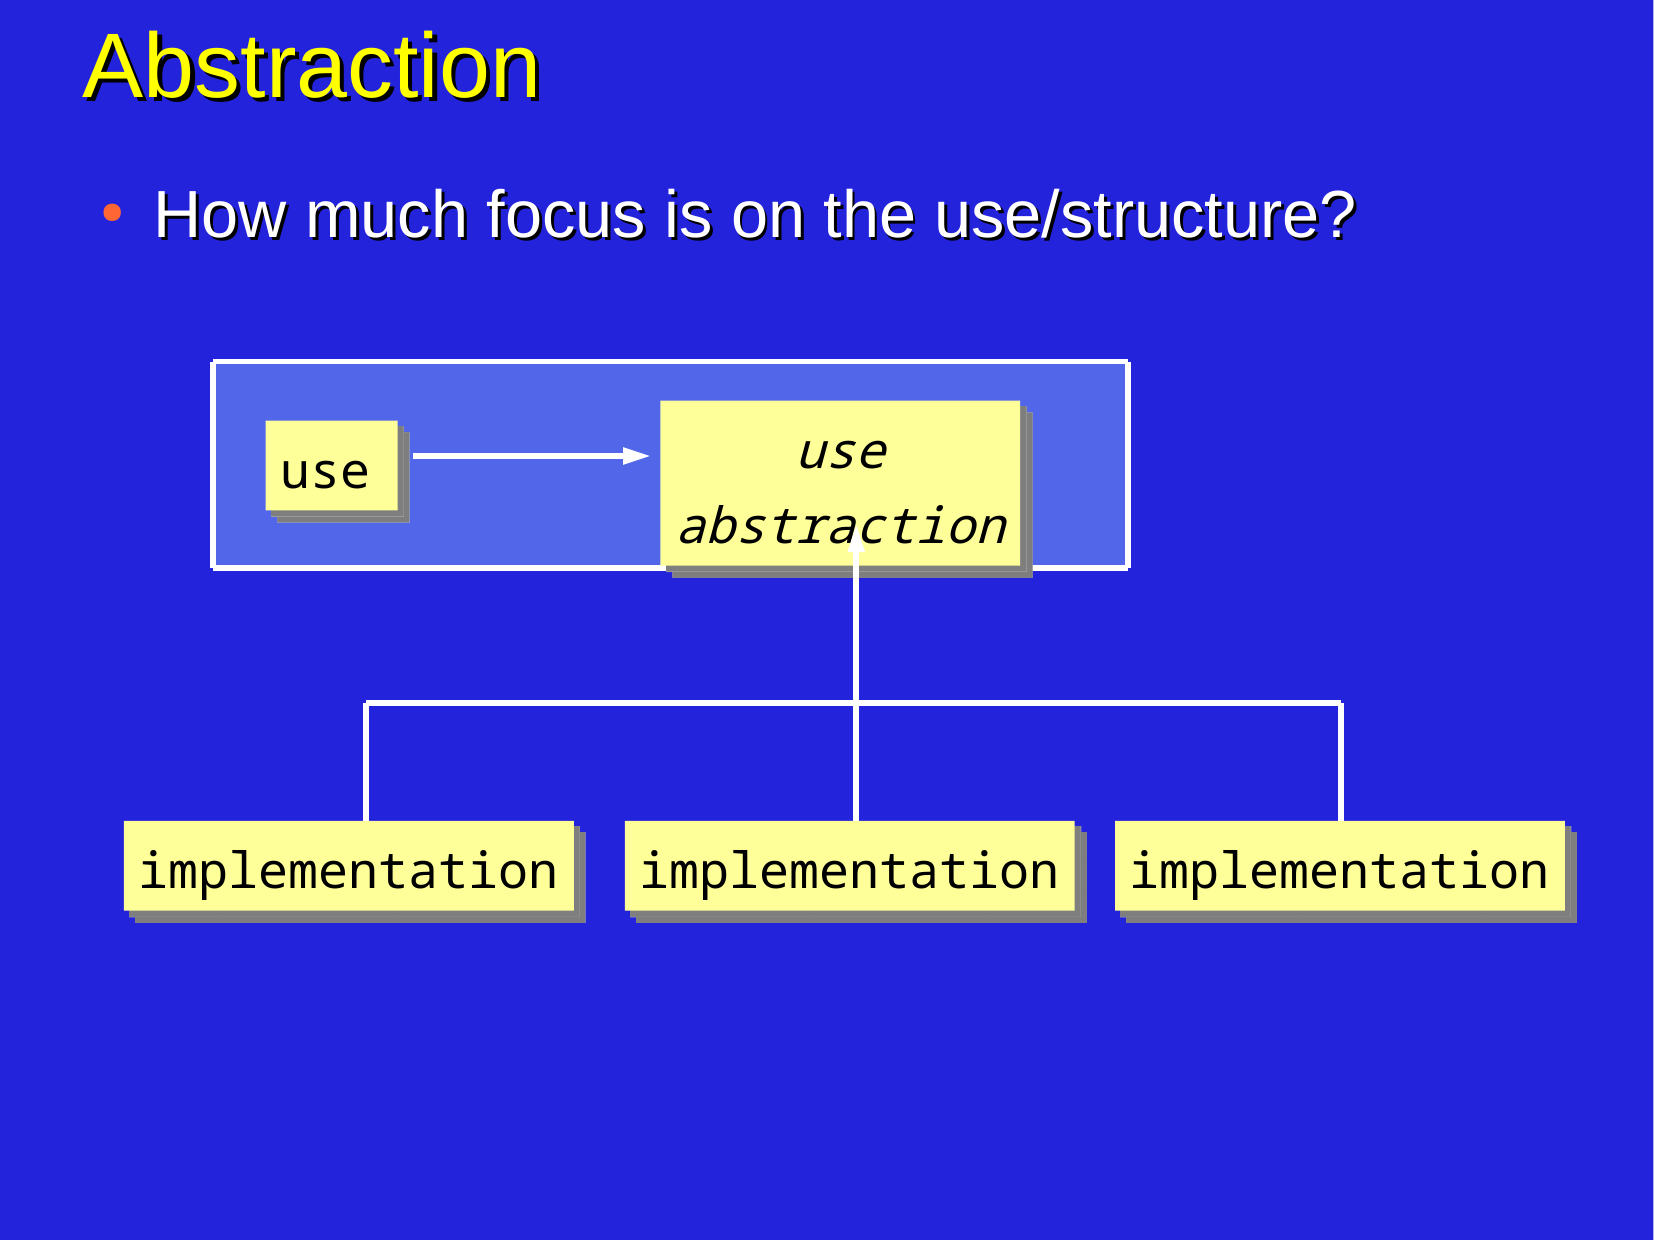

# Abstraction
How much focus is on the use/structure?
use
abstraction
use
implementation
implementation
implementation